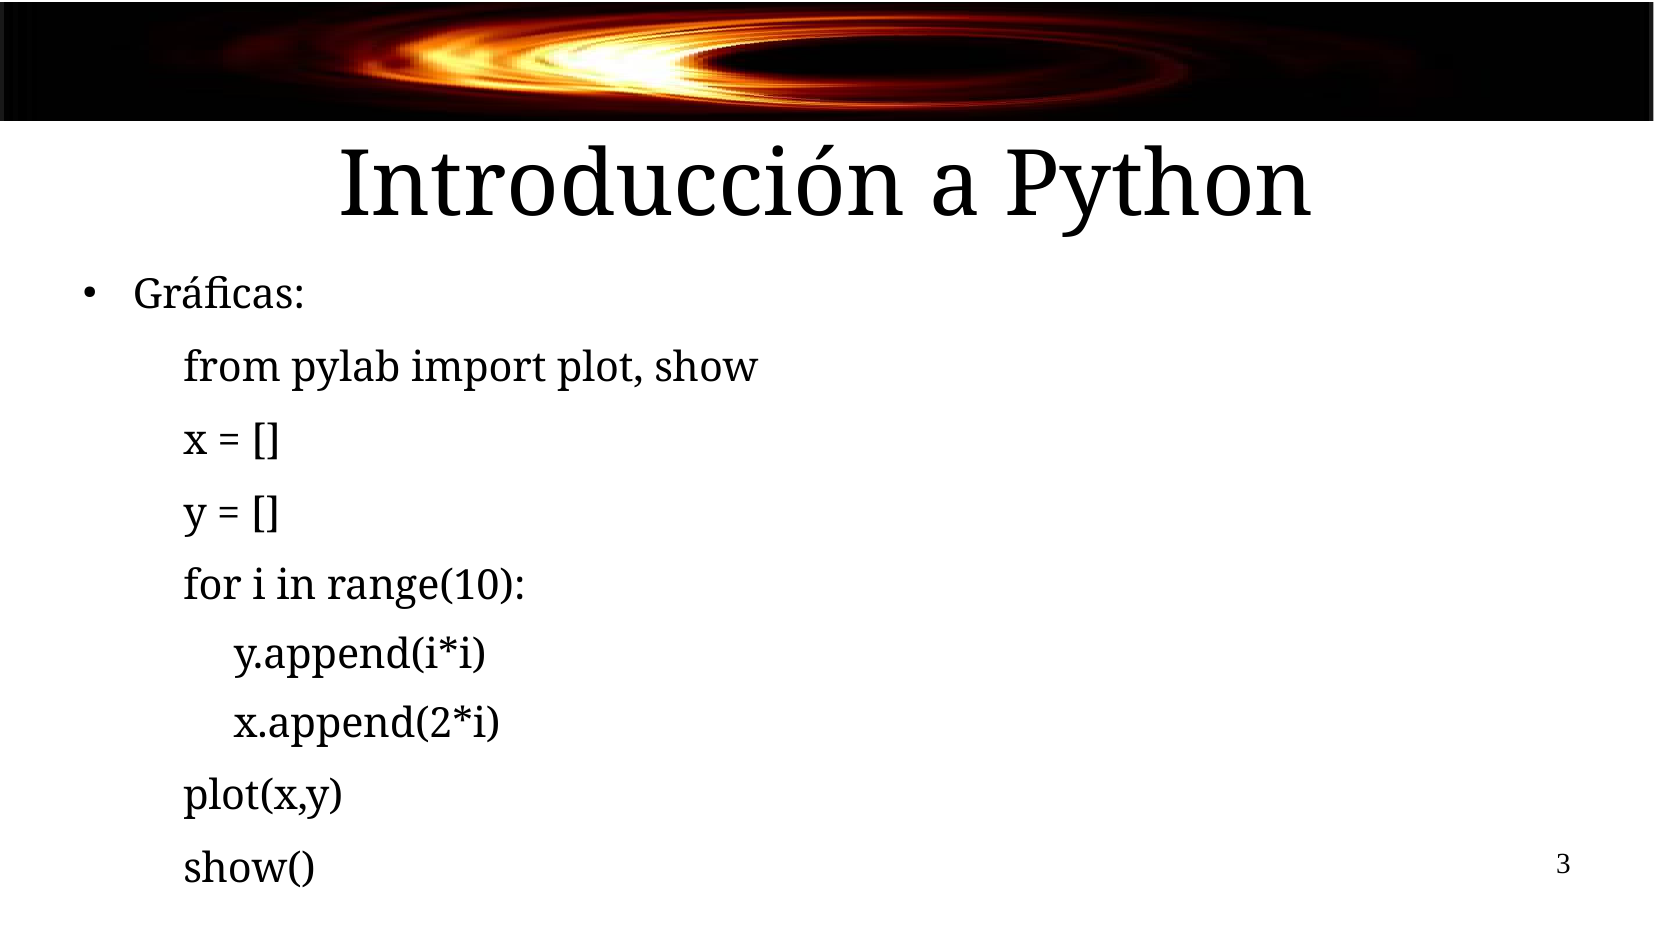

Introducción a Python
# Gráficas:
from pylab import plot, show
x = []
y = []
for i in range(10):
y.append(i*i)
x.append(2*i)
plot(x,y)
show()
3